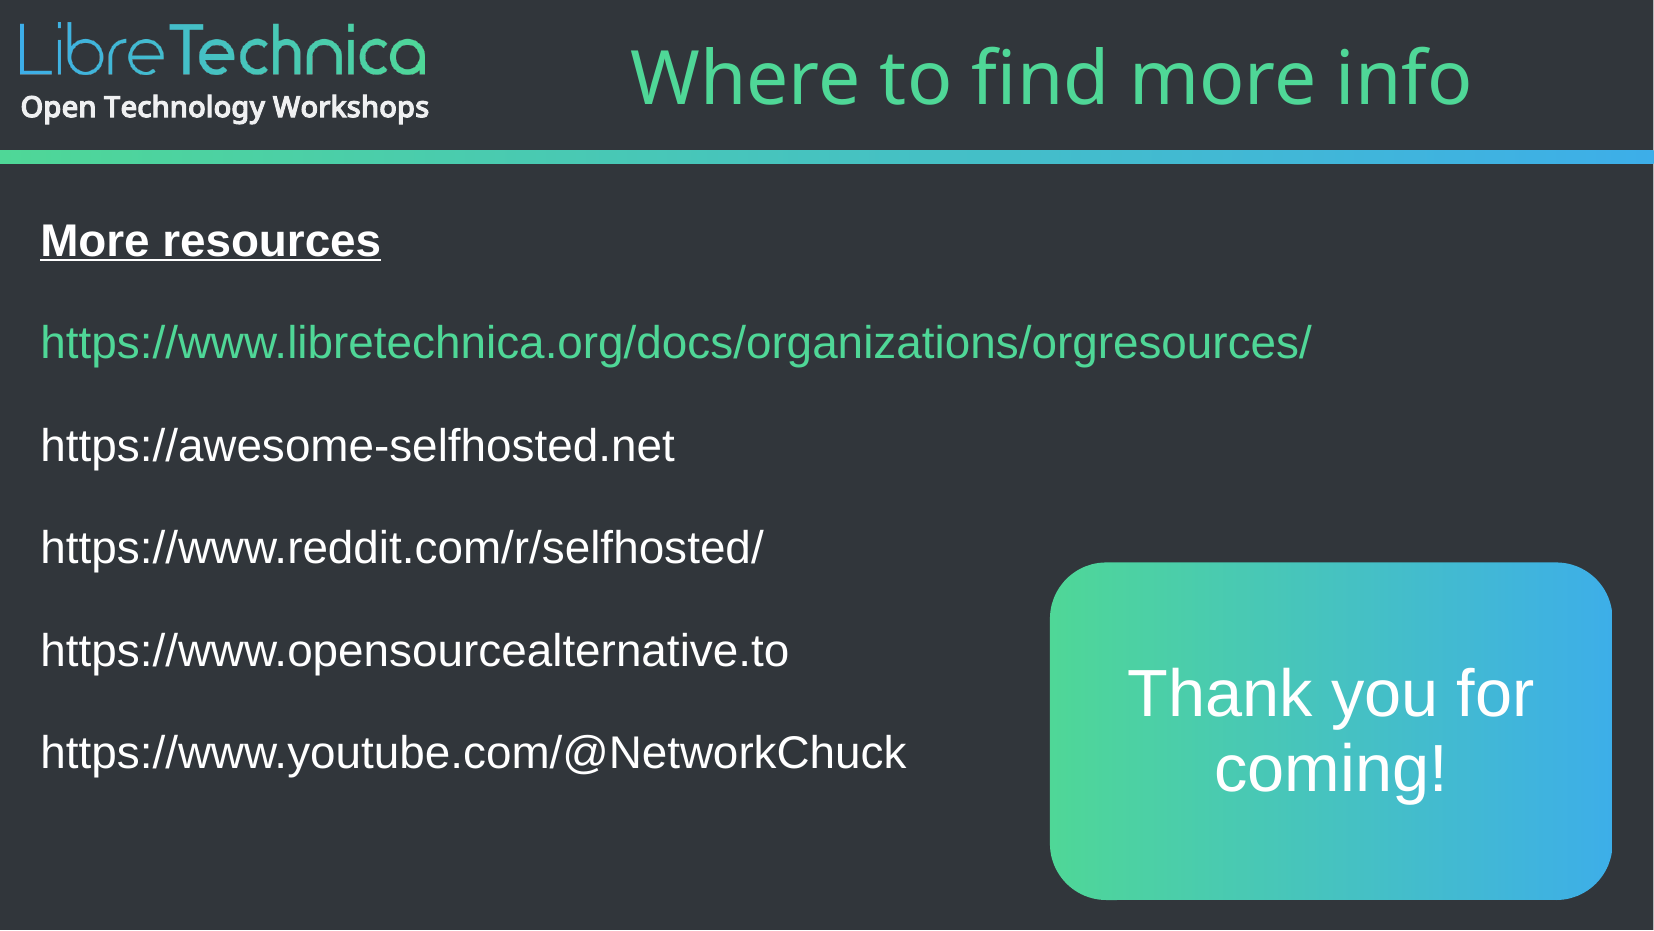

Where to find more info
# Open Technology Workshops
More resources
https://www.libretechnica.org/docs/organizations/orgresources/
https://awesome-selfhosted.net
https://www.reddit.com/r/selfhosted/
https://www.opensourcealternative.to
https://www.youtube.com/@NetworkChuck
Thank you for coming!